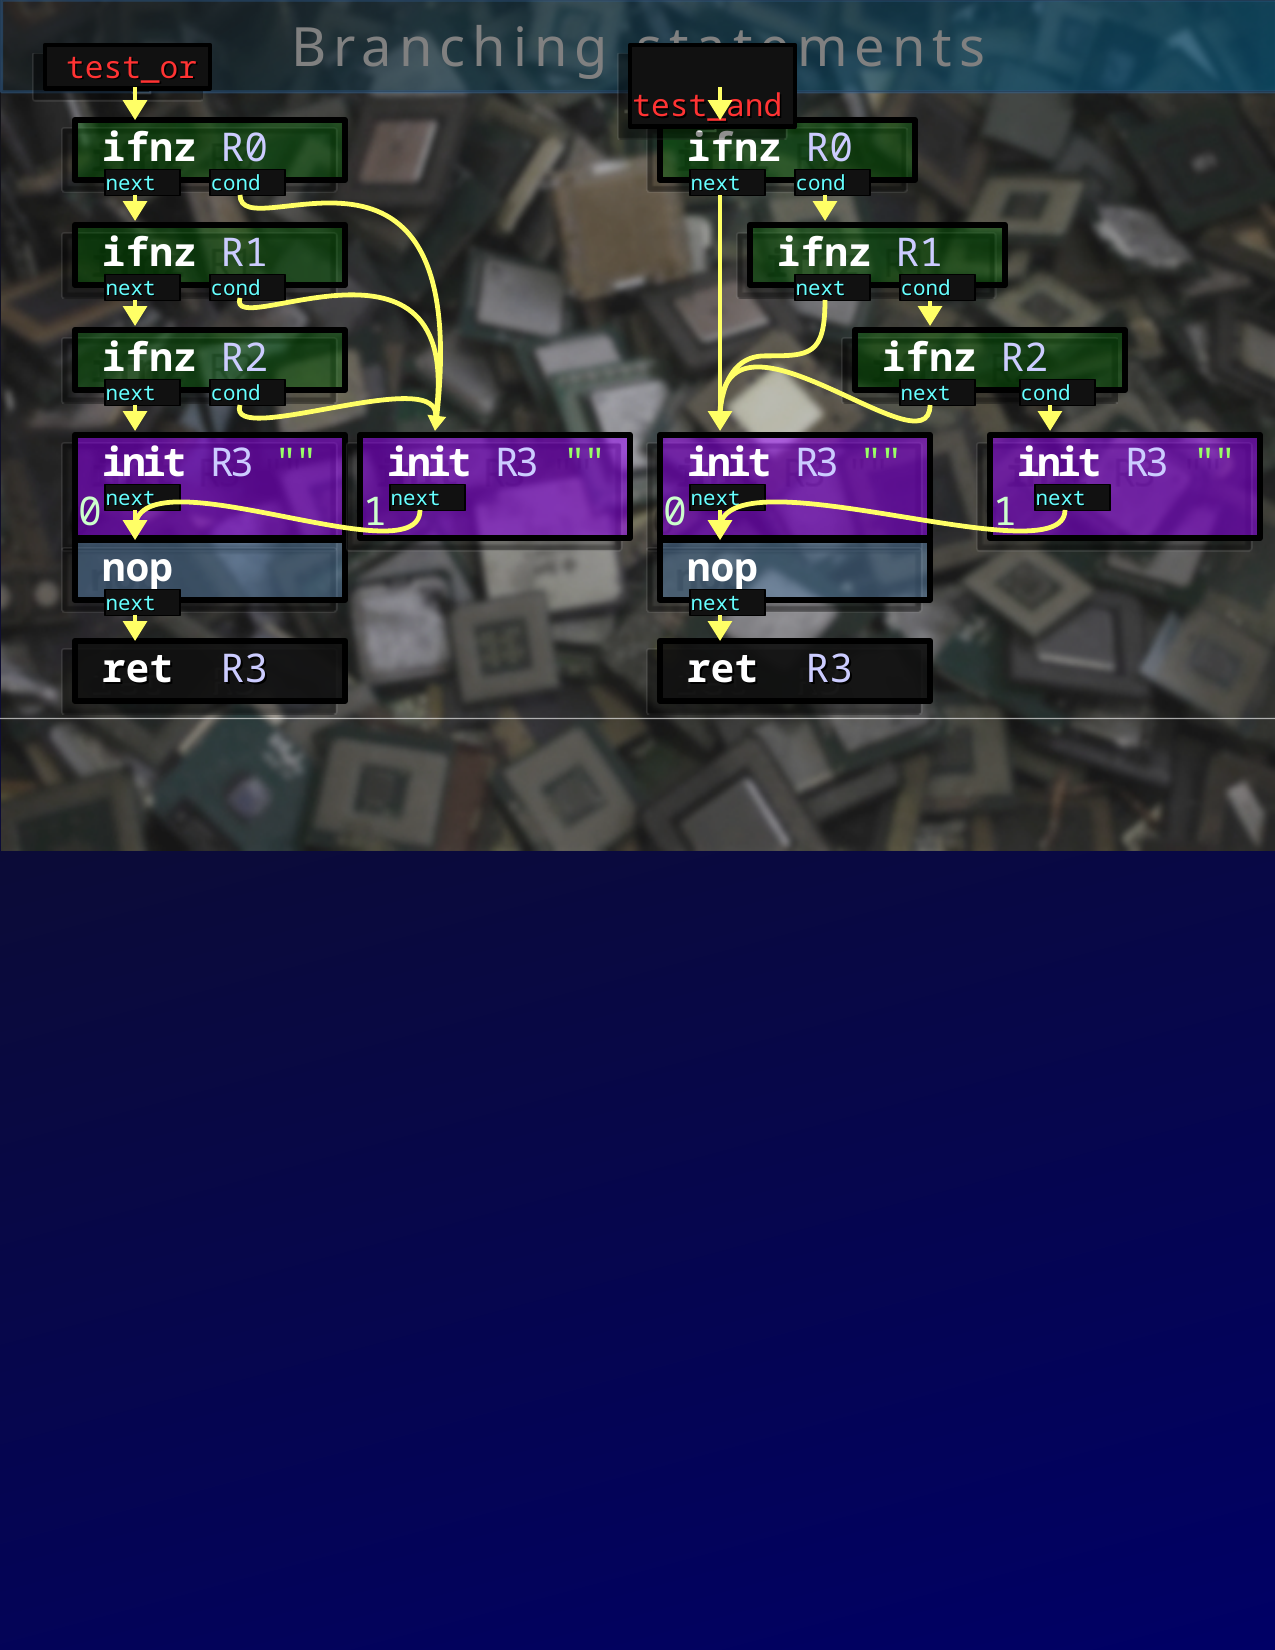

Branching statements
 test_or
 test_and
 ifnz R0
 ifnz R0
next
cond
next
cond
 ifnz R1
 ifnz R1
next
cond
next
cond
 ifnz R2
 ifnz R2
next
cond
next
cond
 init R3 "" 0
 init R3 "" 1
 init R3 "" 0
 init R3 "" 1
next
next
next
next
 nop
 nop
next
next
 ret R3
 ret R3